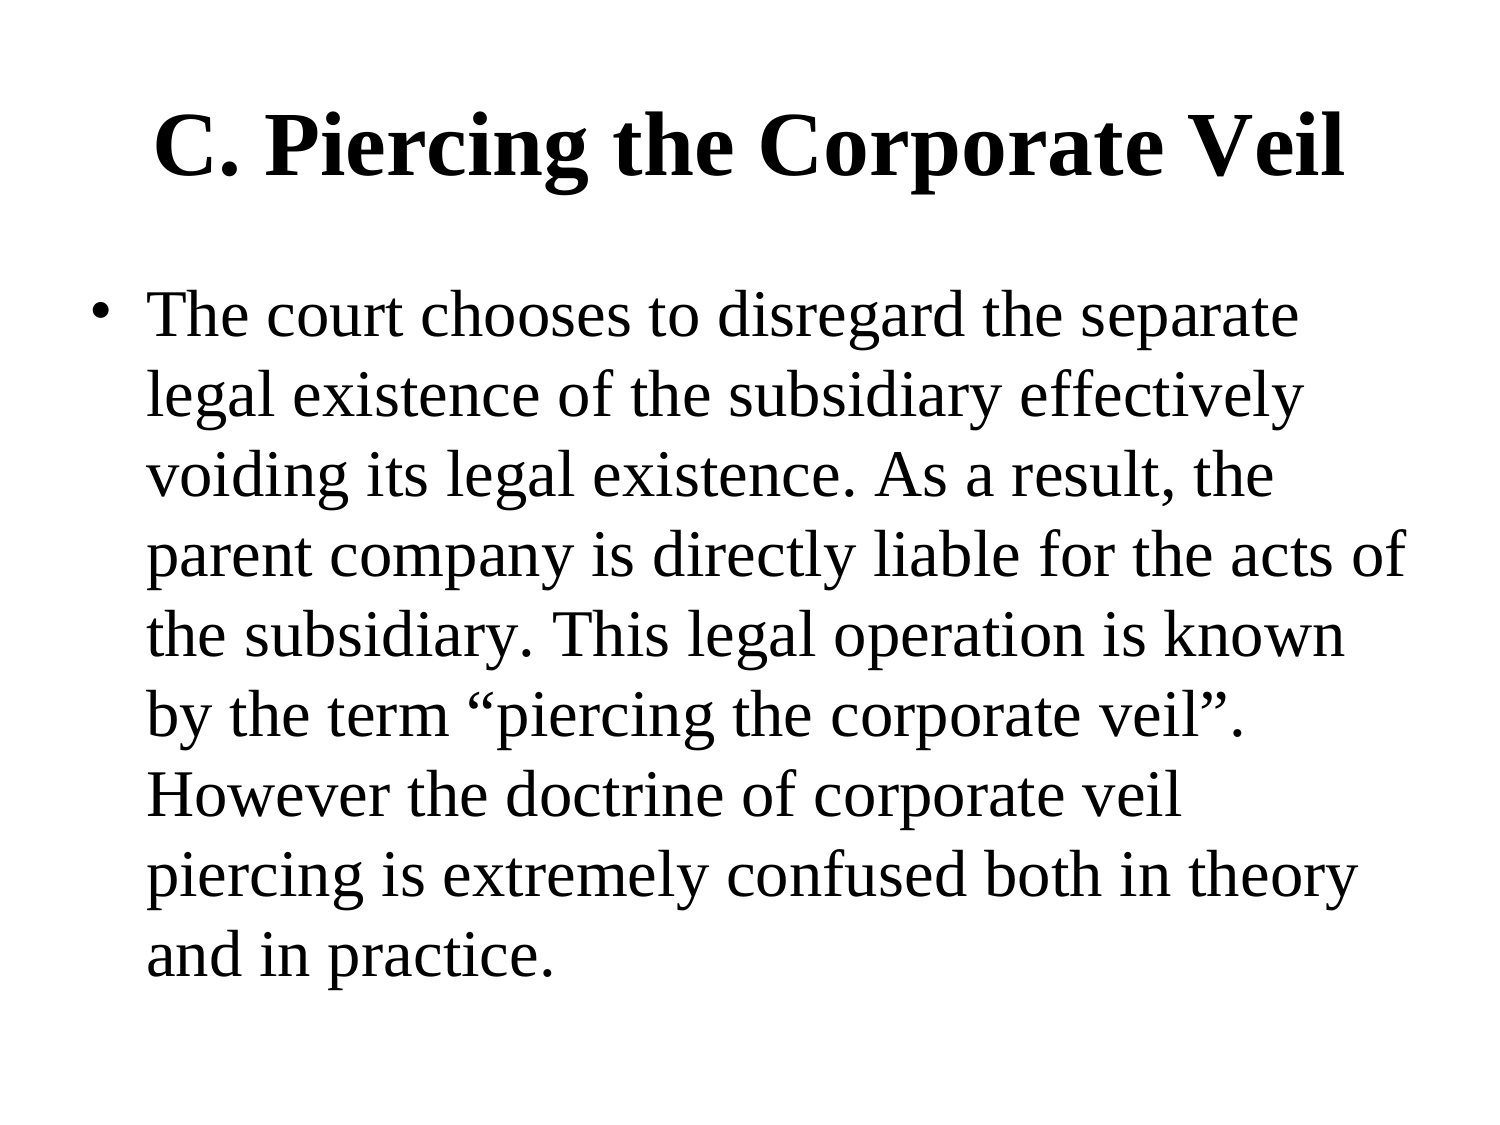

# C. Piercing the Corporate Veil
The court chooses to disregard the separate legal existence of the subsidiary effectively voiding its legal existence. As a result, the parent company is directly liable for the acts of the subsidiary. This legal operation is known by the term “piercing the corporate veil”. However the doctrine of corporate veil piercing is extremely confused both in theory and in practice.